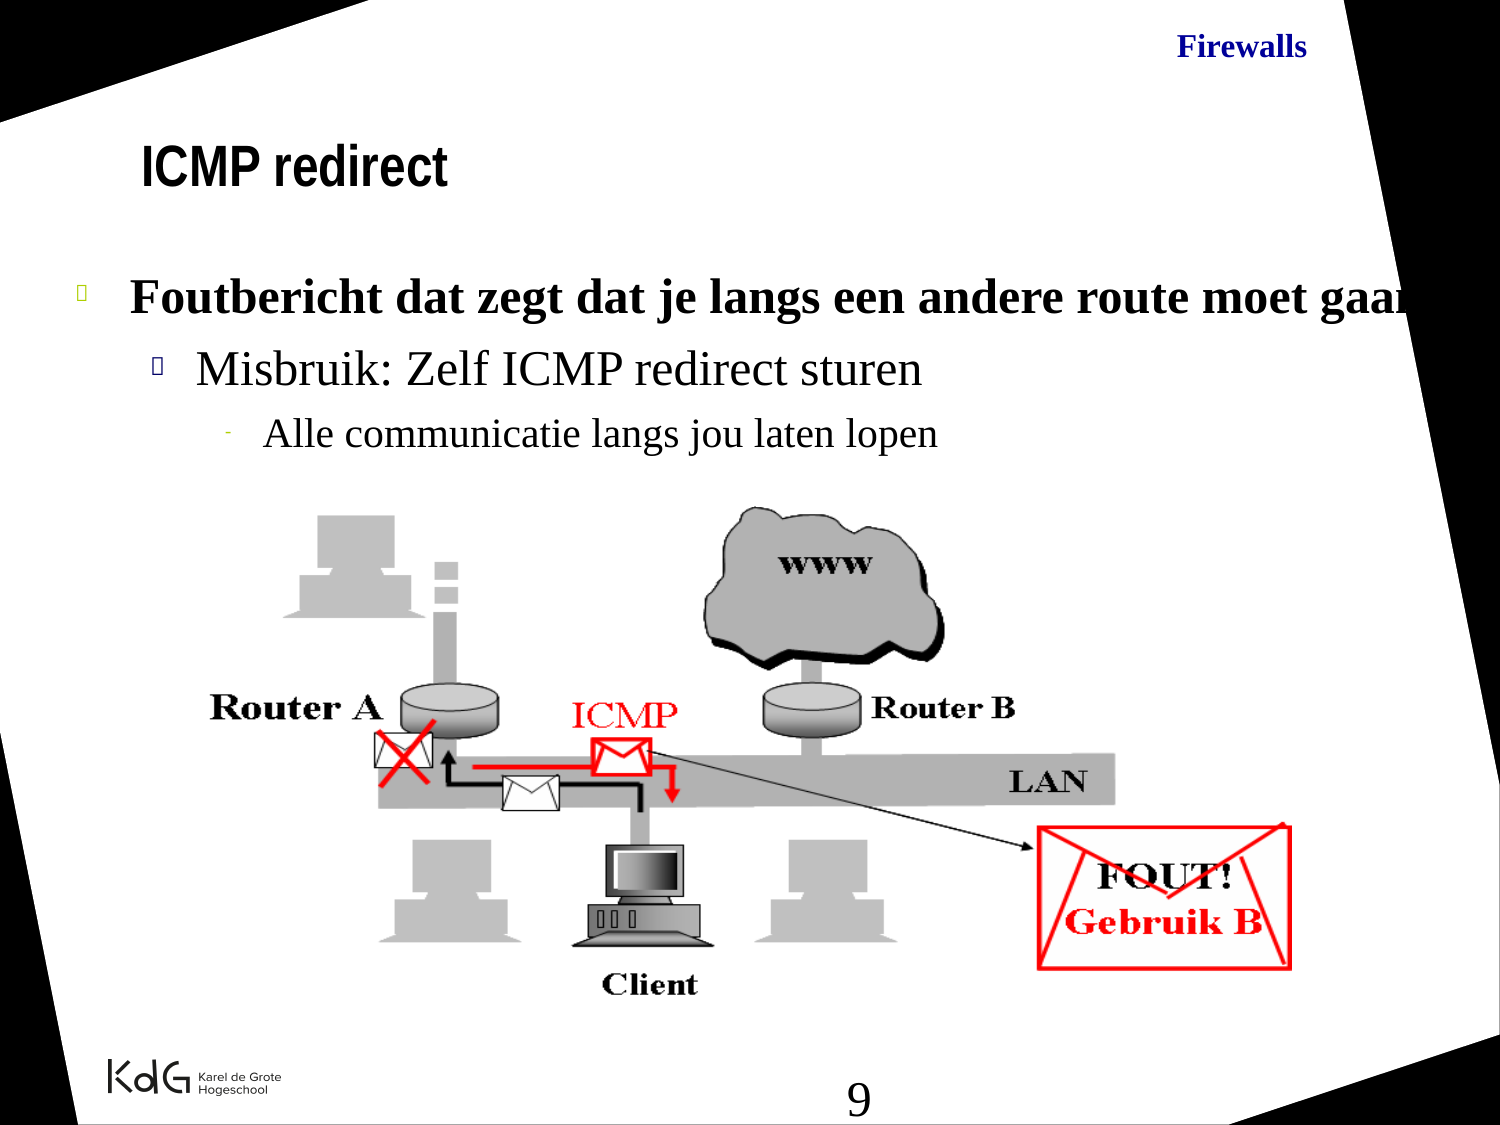

ICMP redirect
Foutbericht dat zegt dat je langs een andere route moet gaan
Misbruik: Zelf ICMP redirect sturen
Alle communicatie langs jou laten lopen